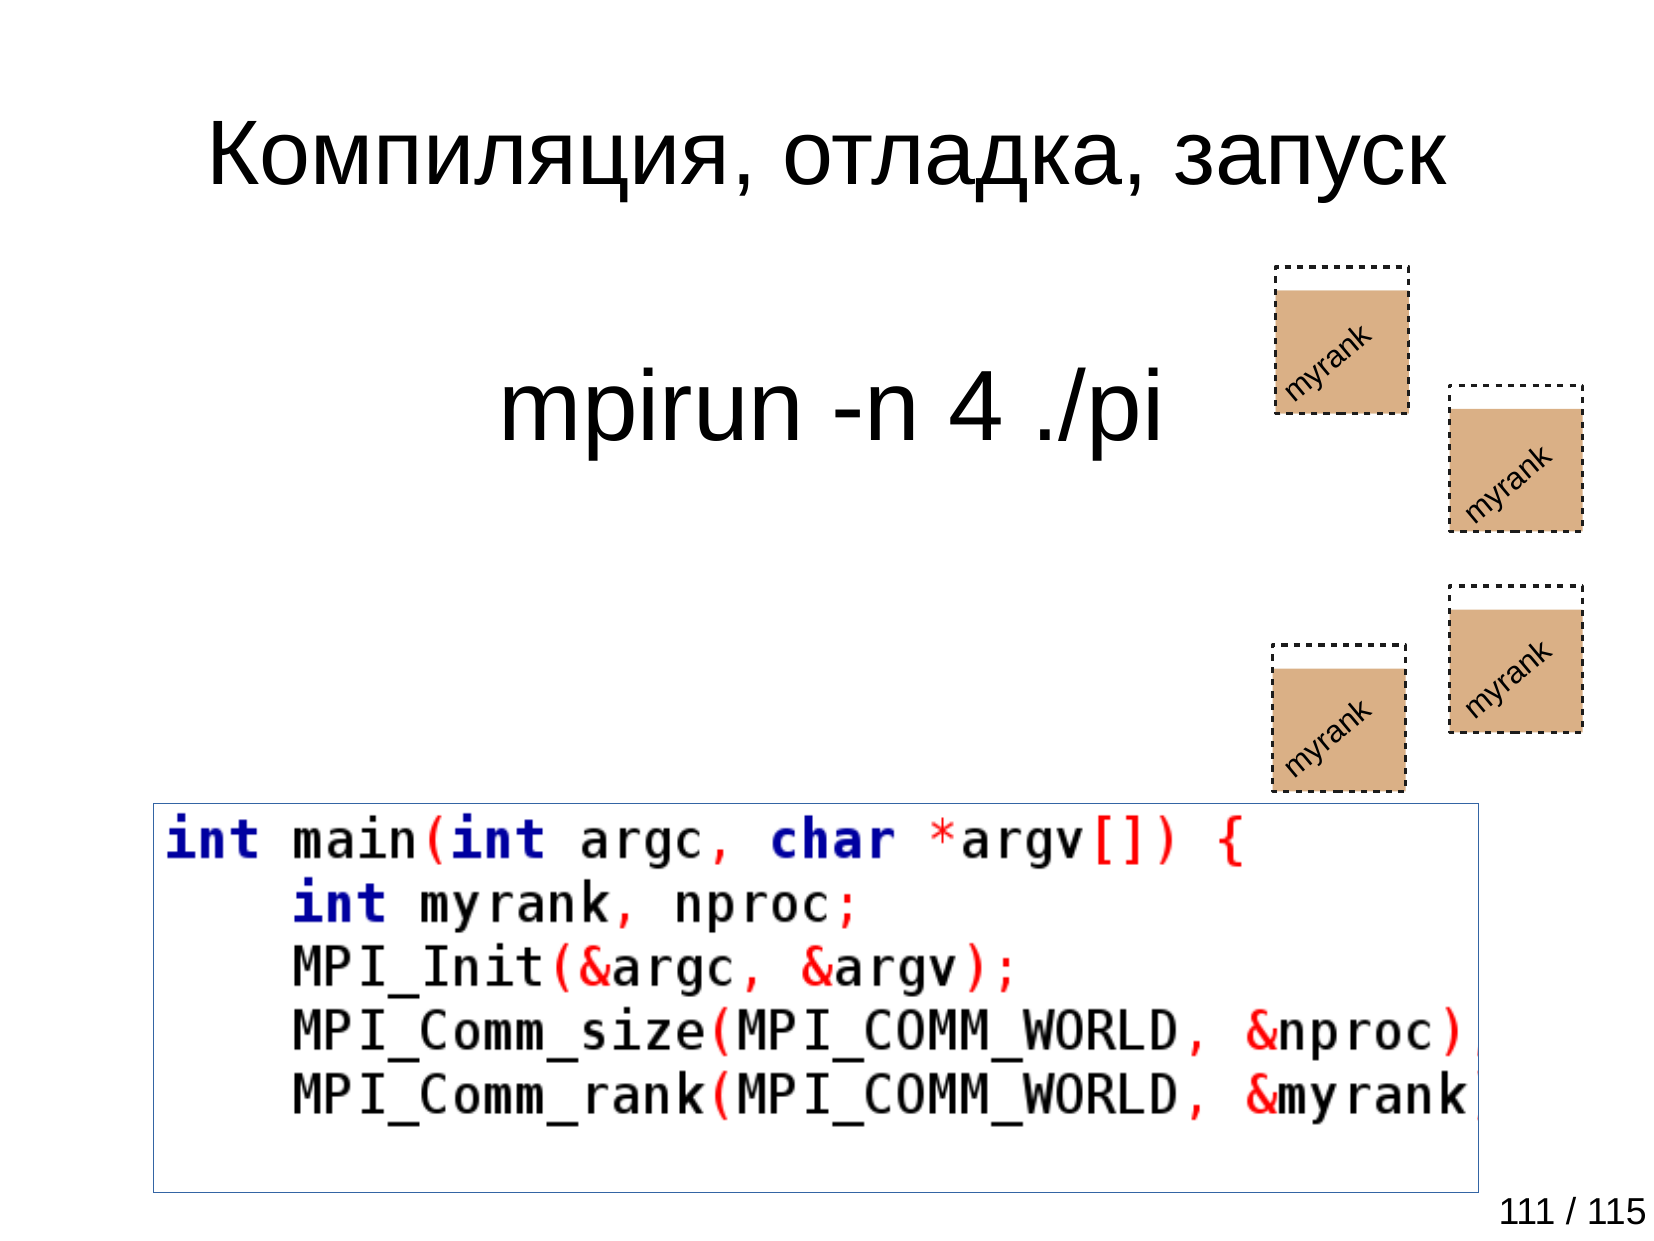

# Компиляция, отладка, запуск
myrank
mpirun -n 4 ./pi
myrank
myrank
myrank